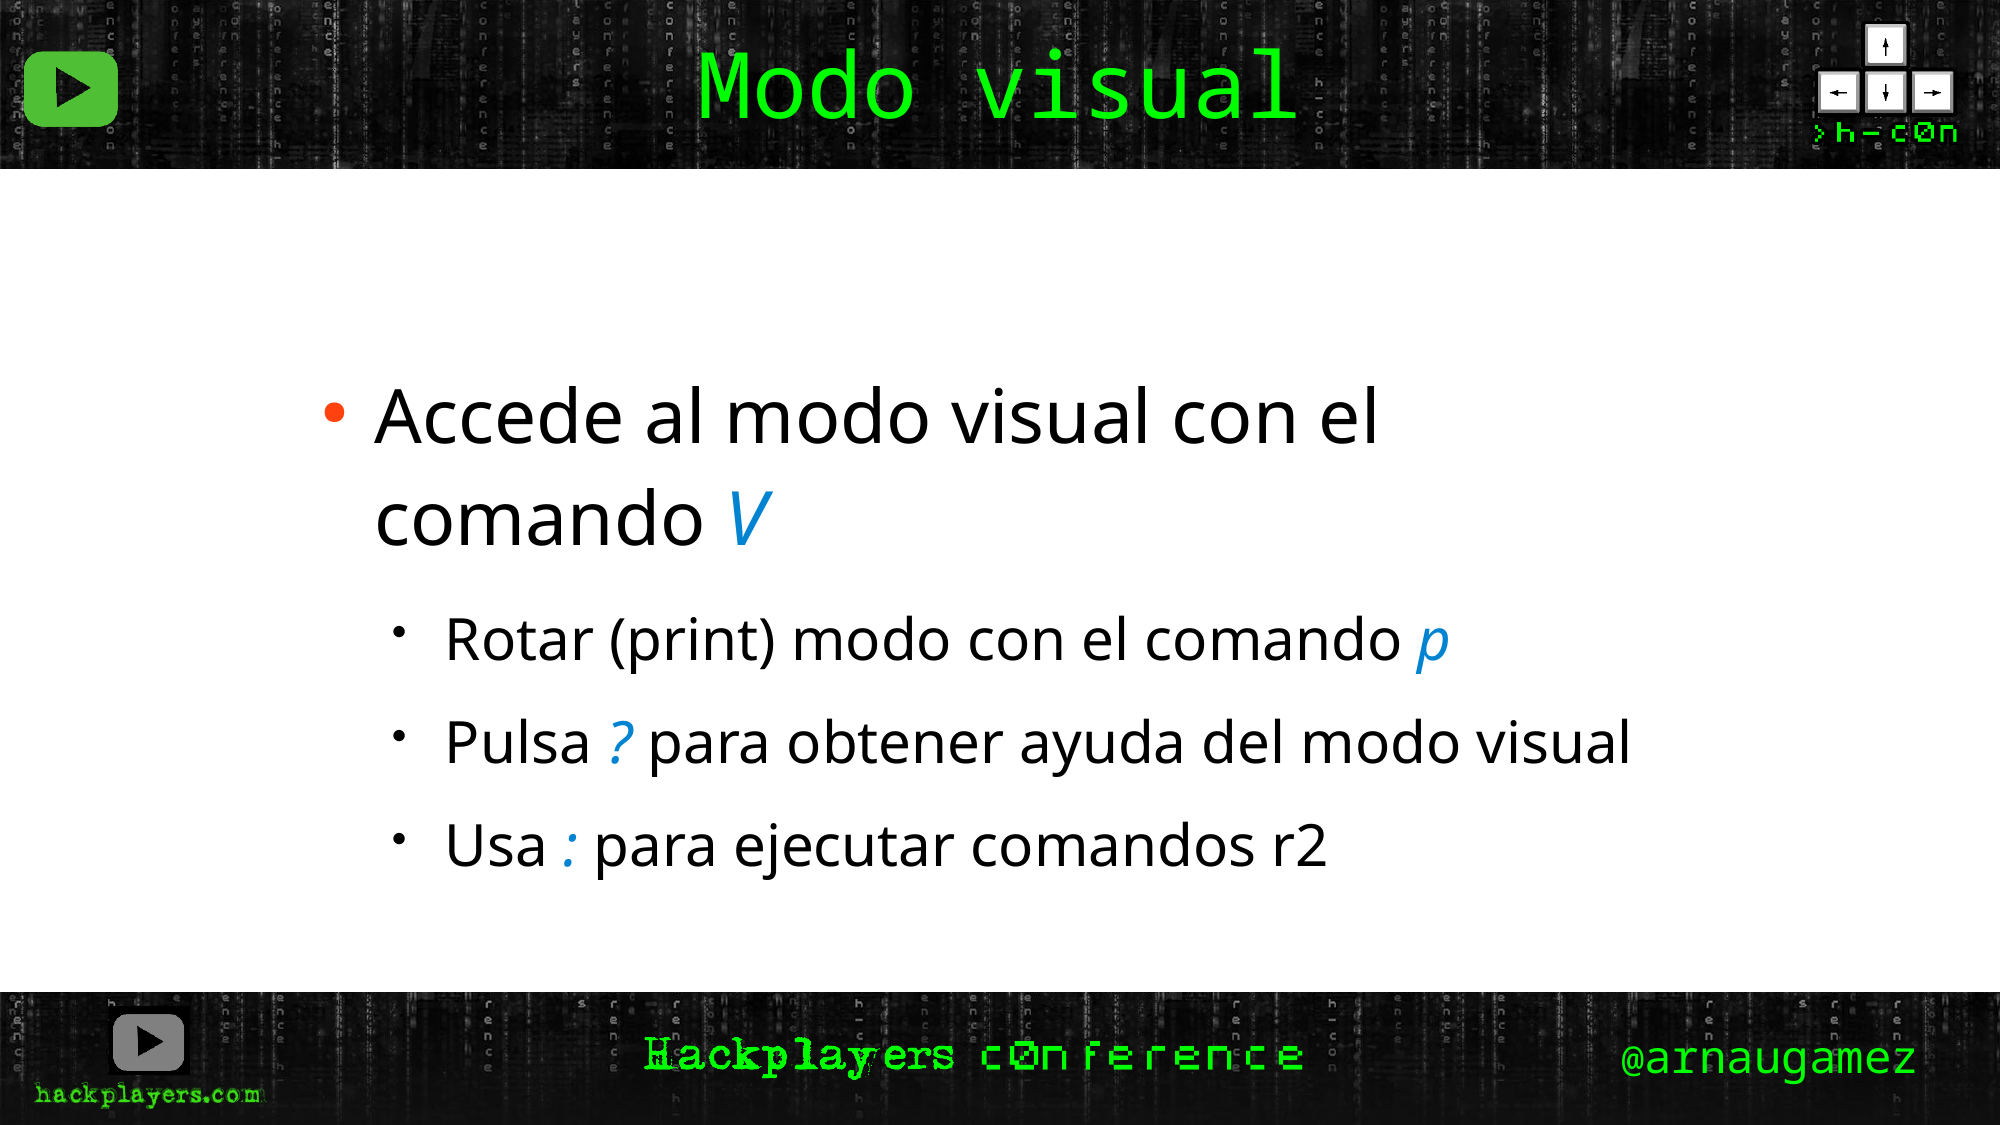

# Modo visual
Accede al modo visual con el comando V
Rotar (print) modo con el comando p
Pulsa ? para obtener ayuda del modo visual
Usa : para ejecutar comandos r2